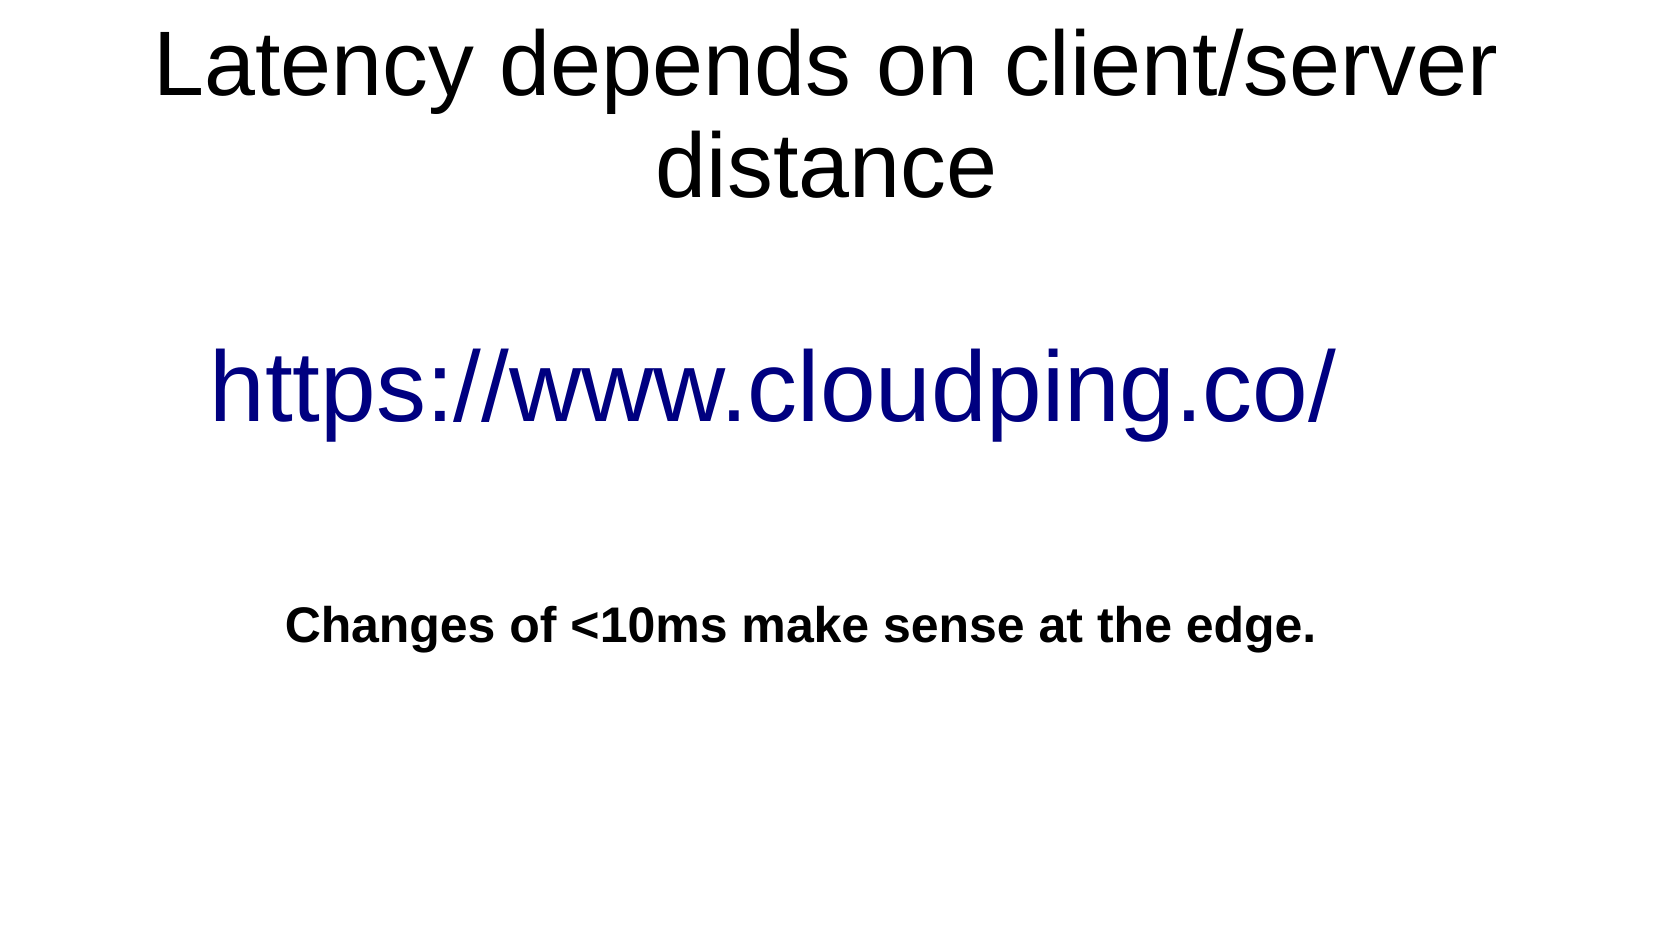

# Latency depends on client/server distance
https://www.cloudping.co/
Changes of <10ms make sense at the edge.